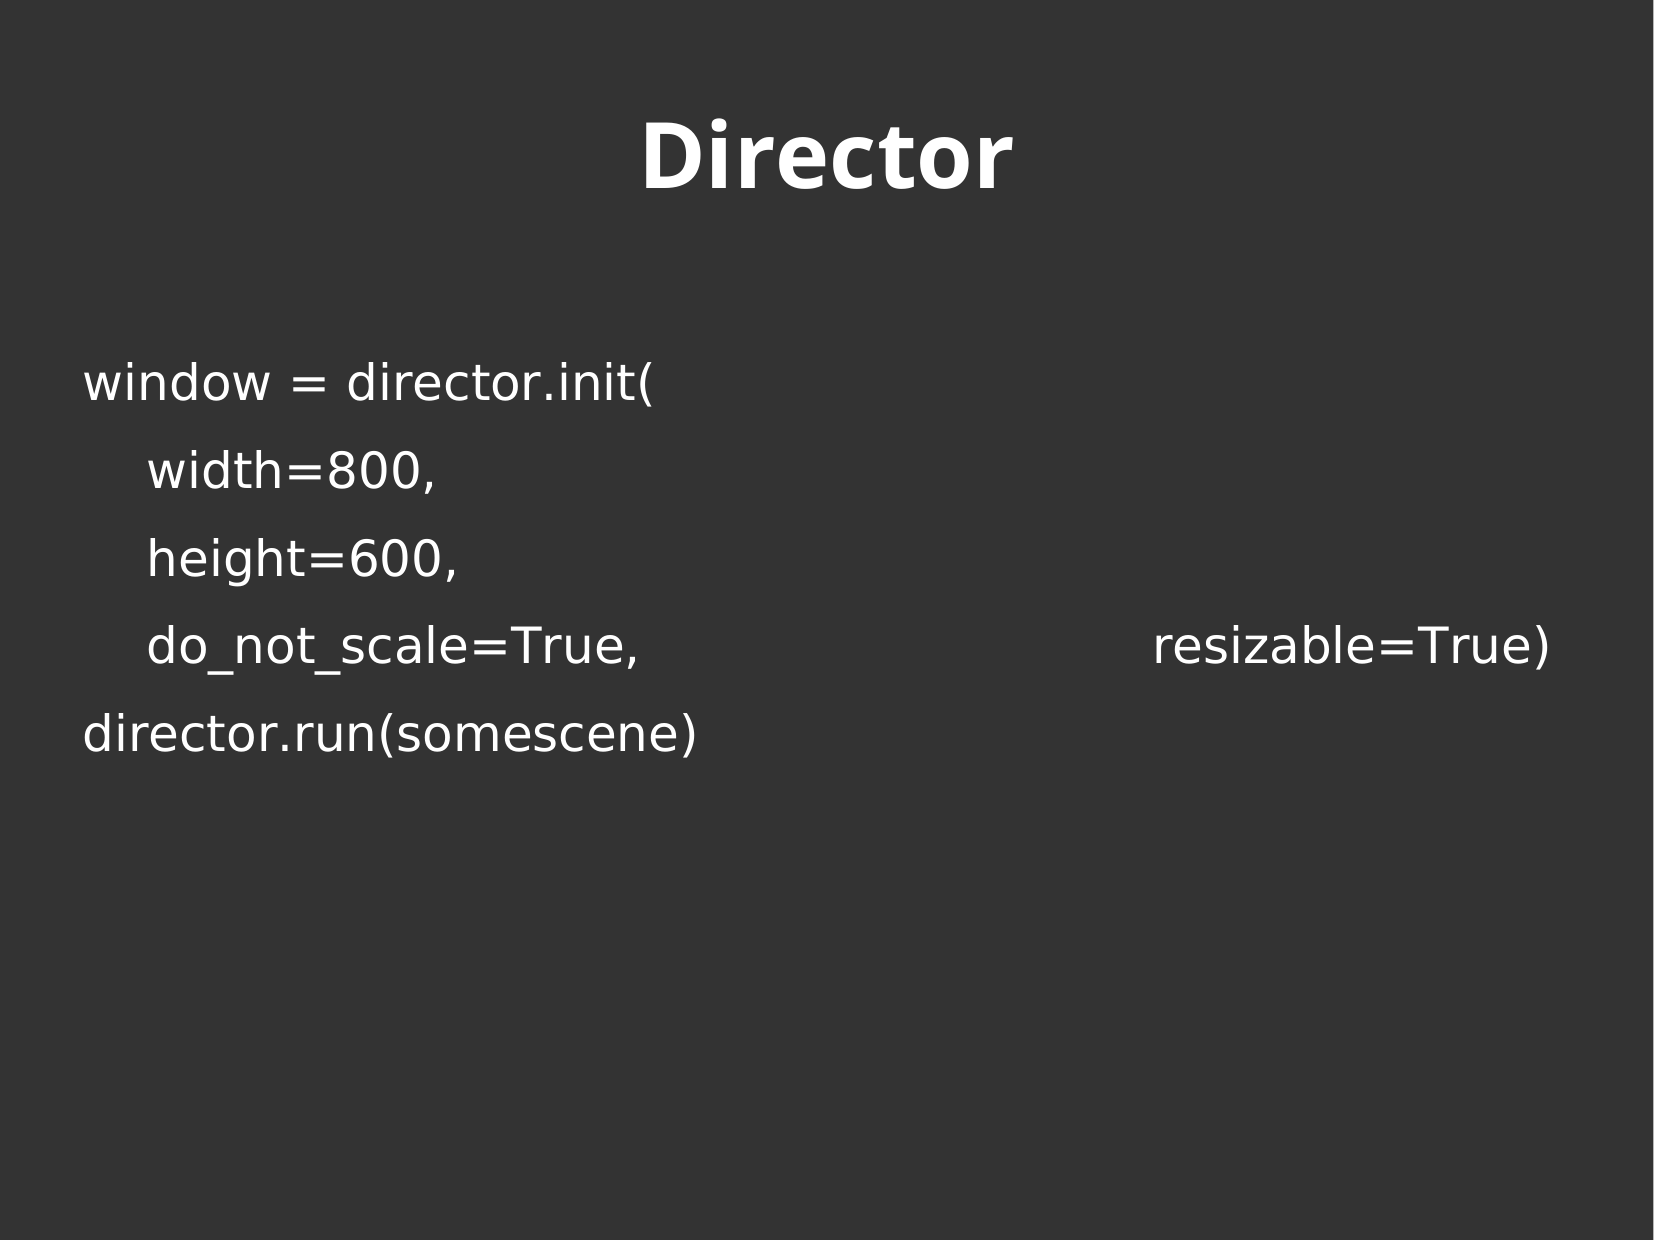

# Director
window = director.init(
 width=800,
 height=600,
 do_not_scale=True, resizable=True)
director.run(somescene)